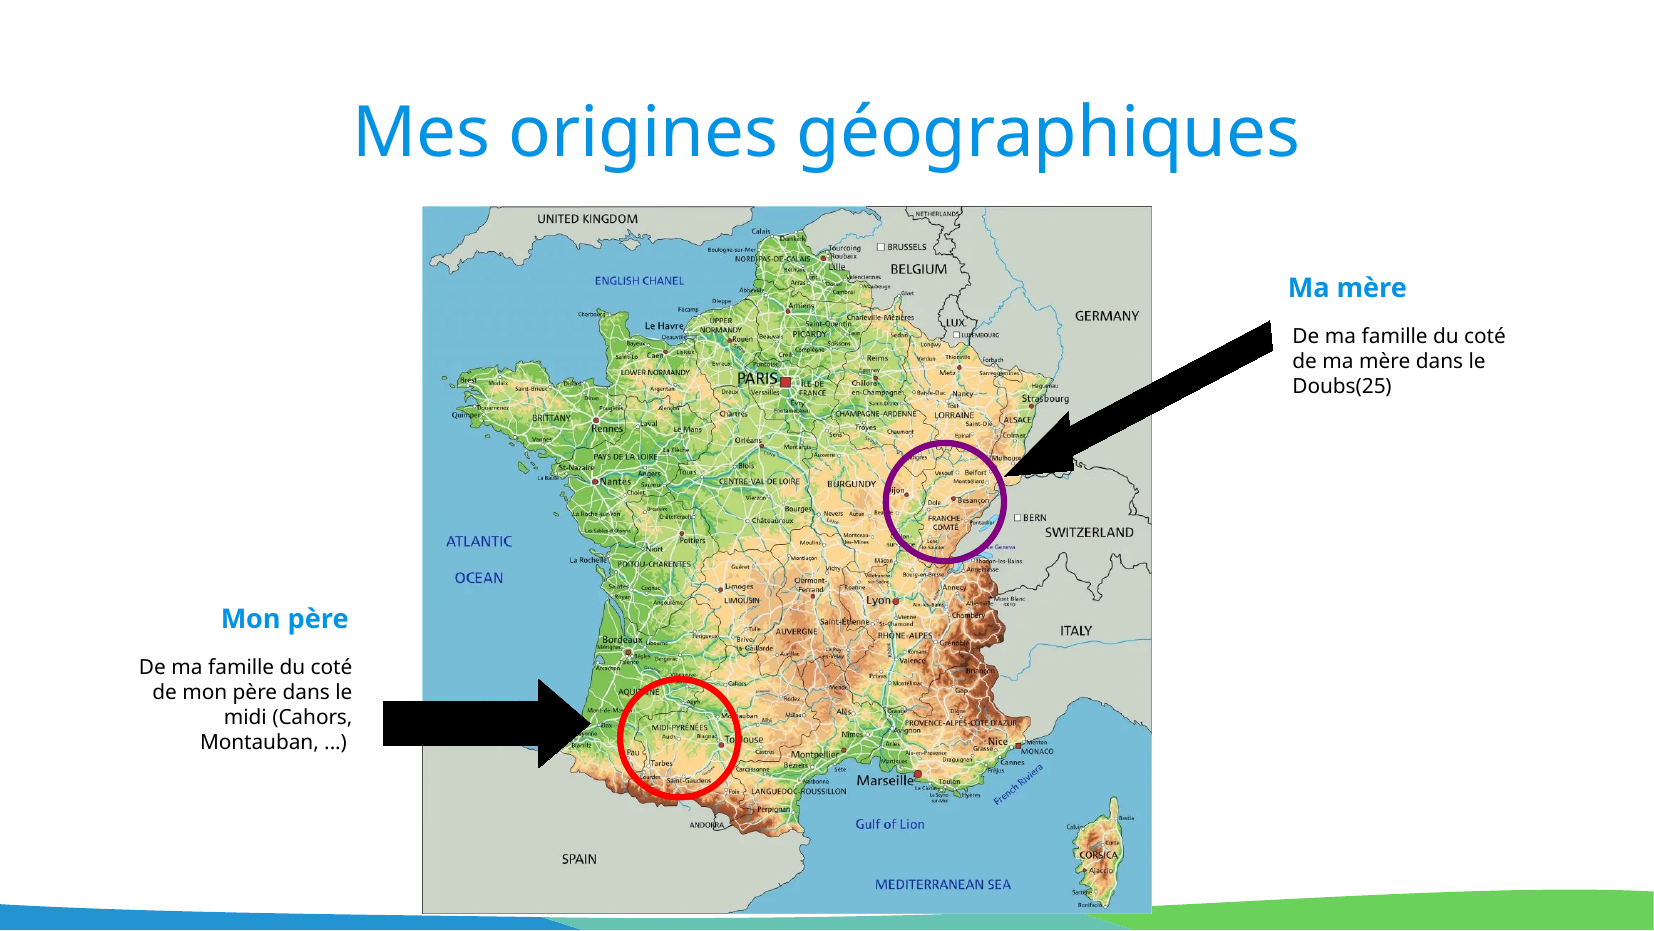

Mes origines géographiques
Ma mère
De ma famille du coté de ma mère dans le Doubs(25)
 Mon père
De ma famille du coté de mon père dans le midi (Cahors, Montauban, ...)